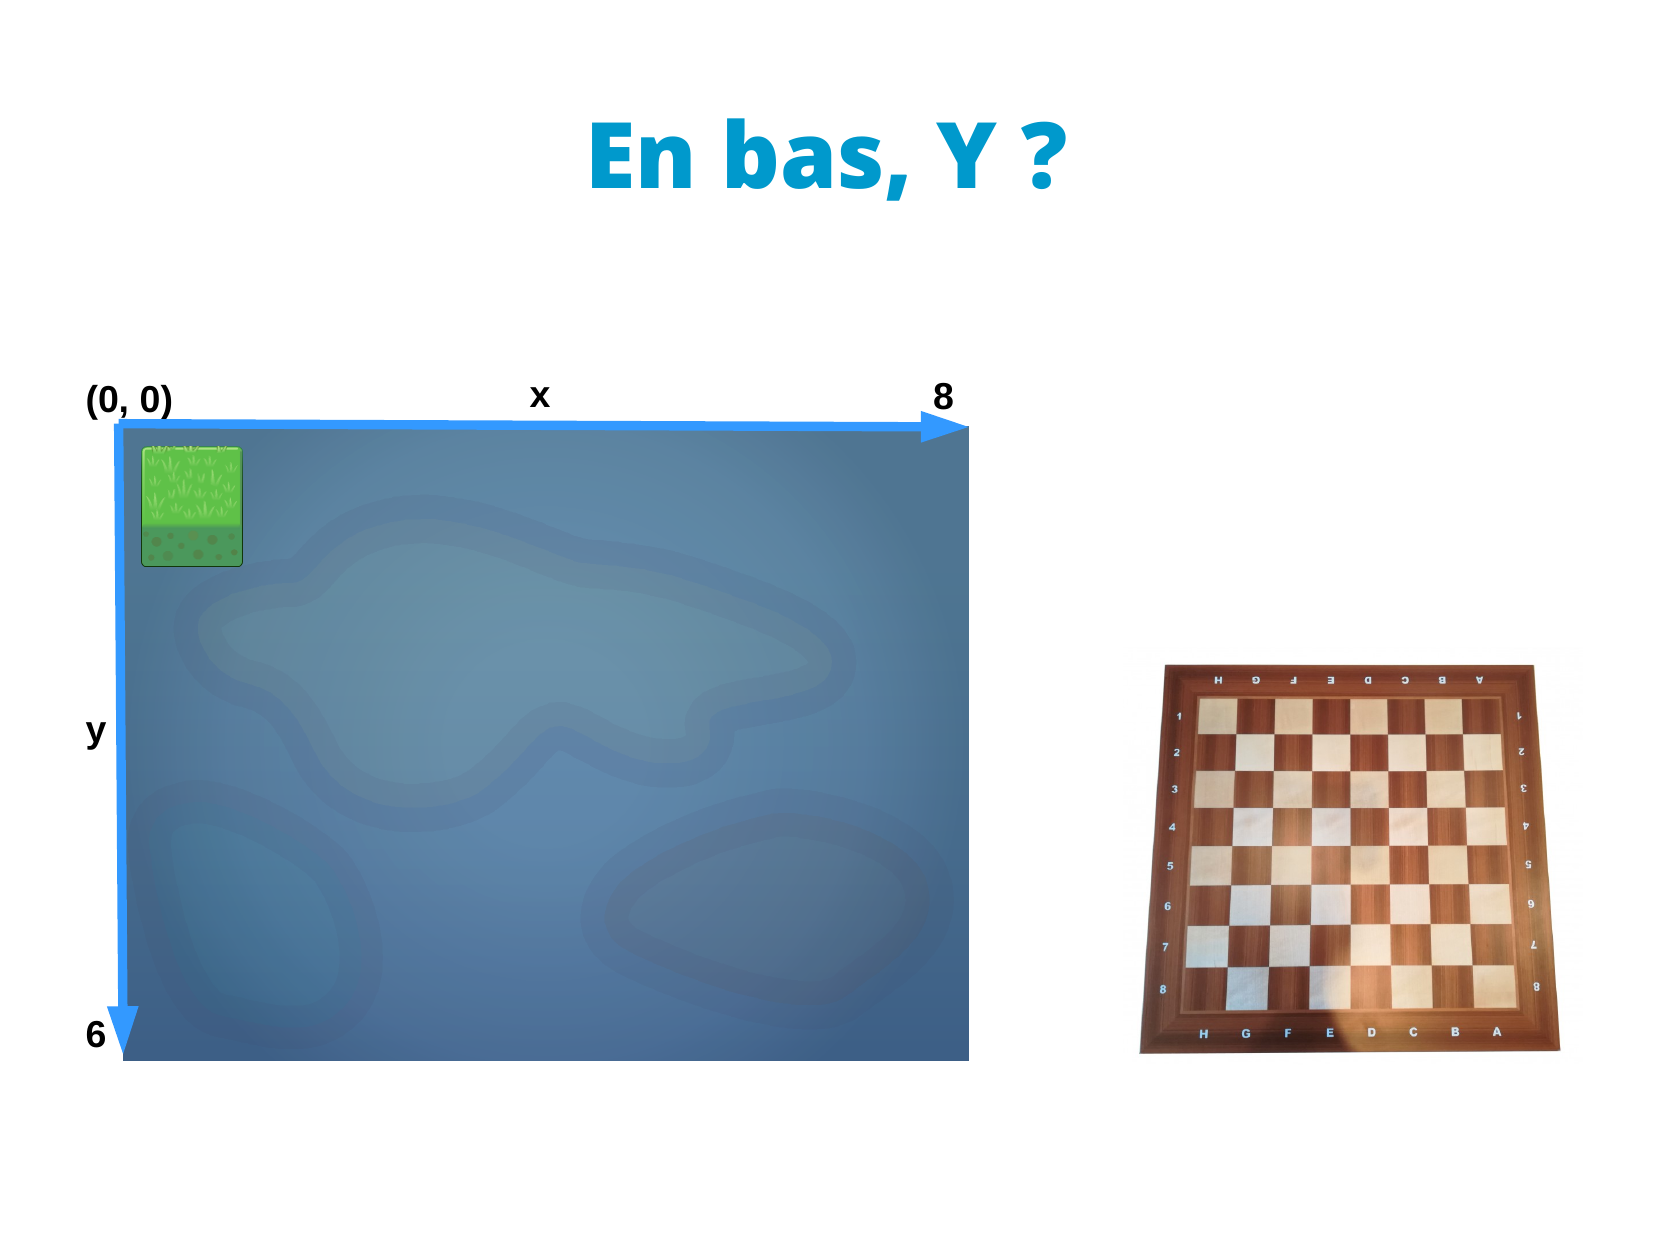

# En bas, Y ?
x
8
(0, 0)
y
6